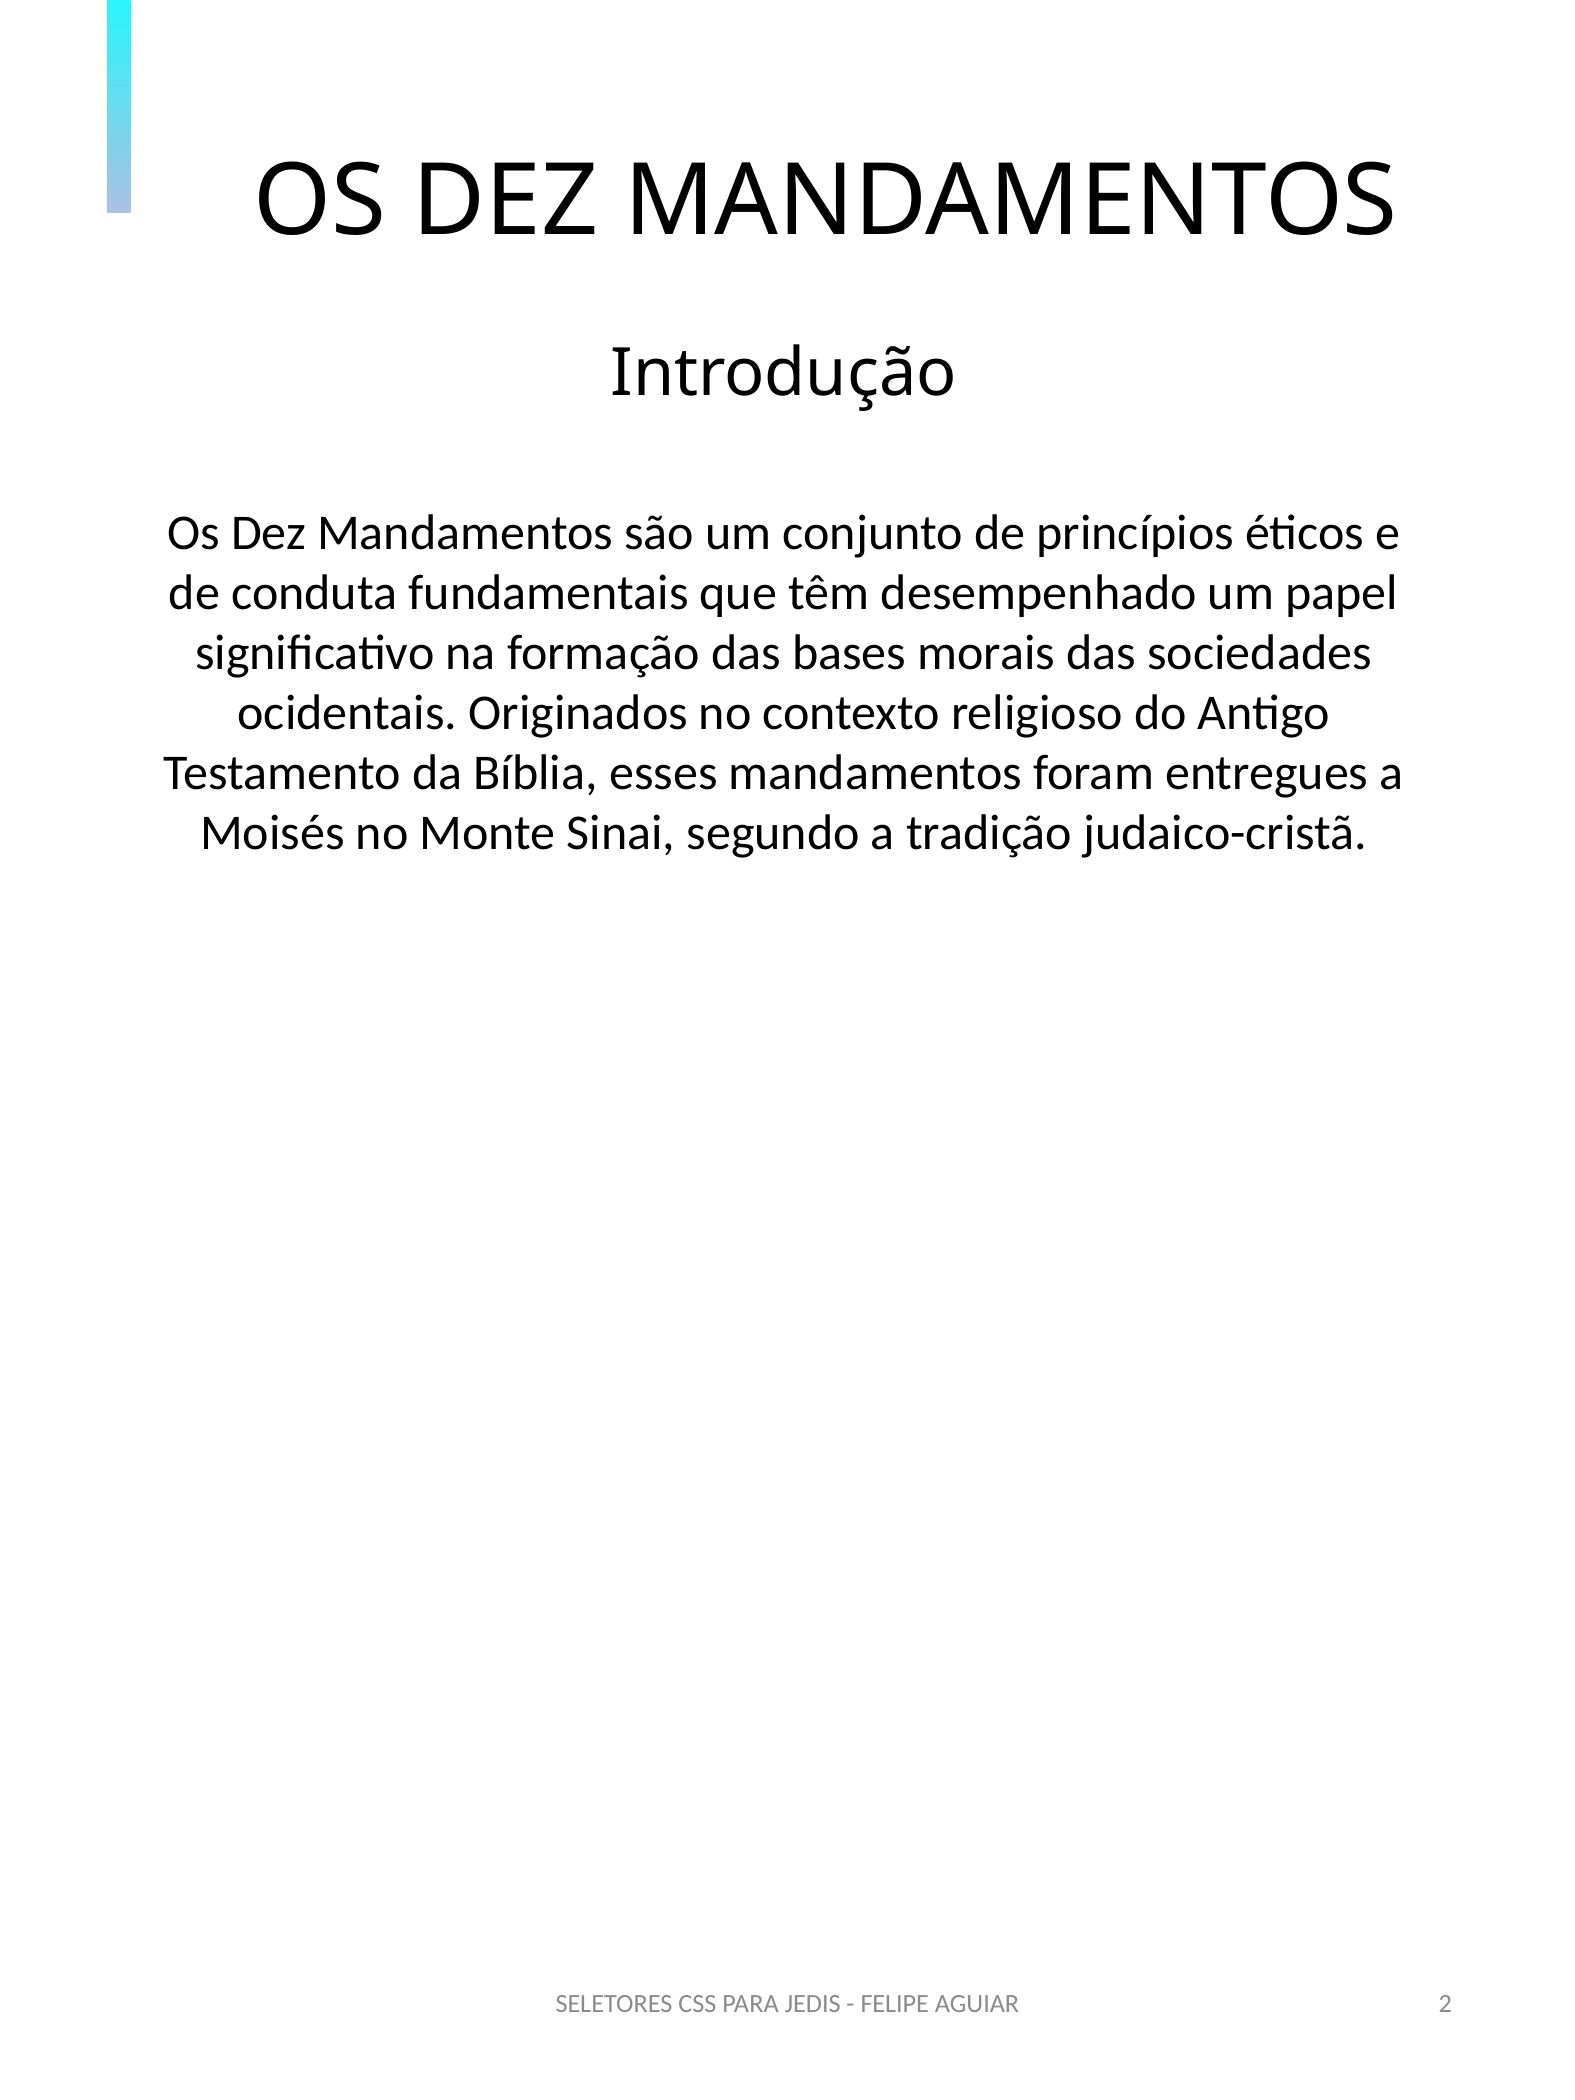

OS DEZ MANDAMENTOS
Introdução
Os Dez Mandamentos são um conjunto de princípios éticos e de conduta fundamentais que têm desempenhado um papel significativo na formação das bases morais das sociedades ocidentais. Originados no contexto religioso do Antigo Testamento da Bíblia, esses mandamentos foram entregues a Moisés no Monte Sinai, segundo a tradição judaico-cristã.
SELETORES CSS PARA JEDIS - FELIPE AGUIAR
2